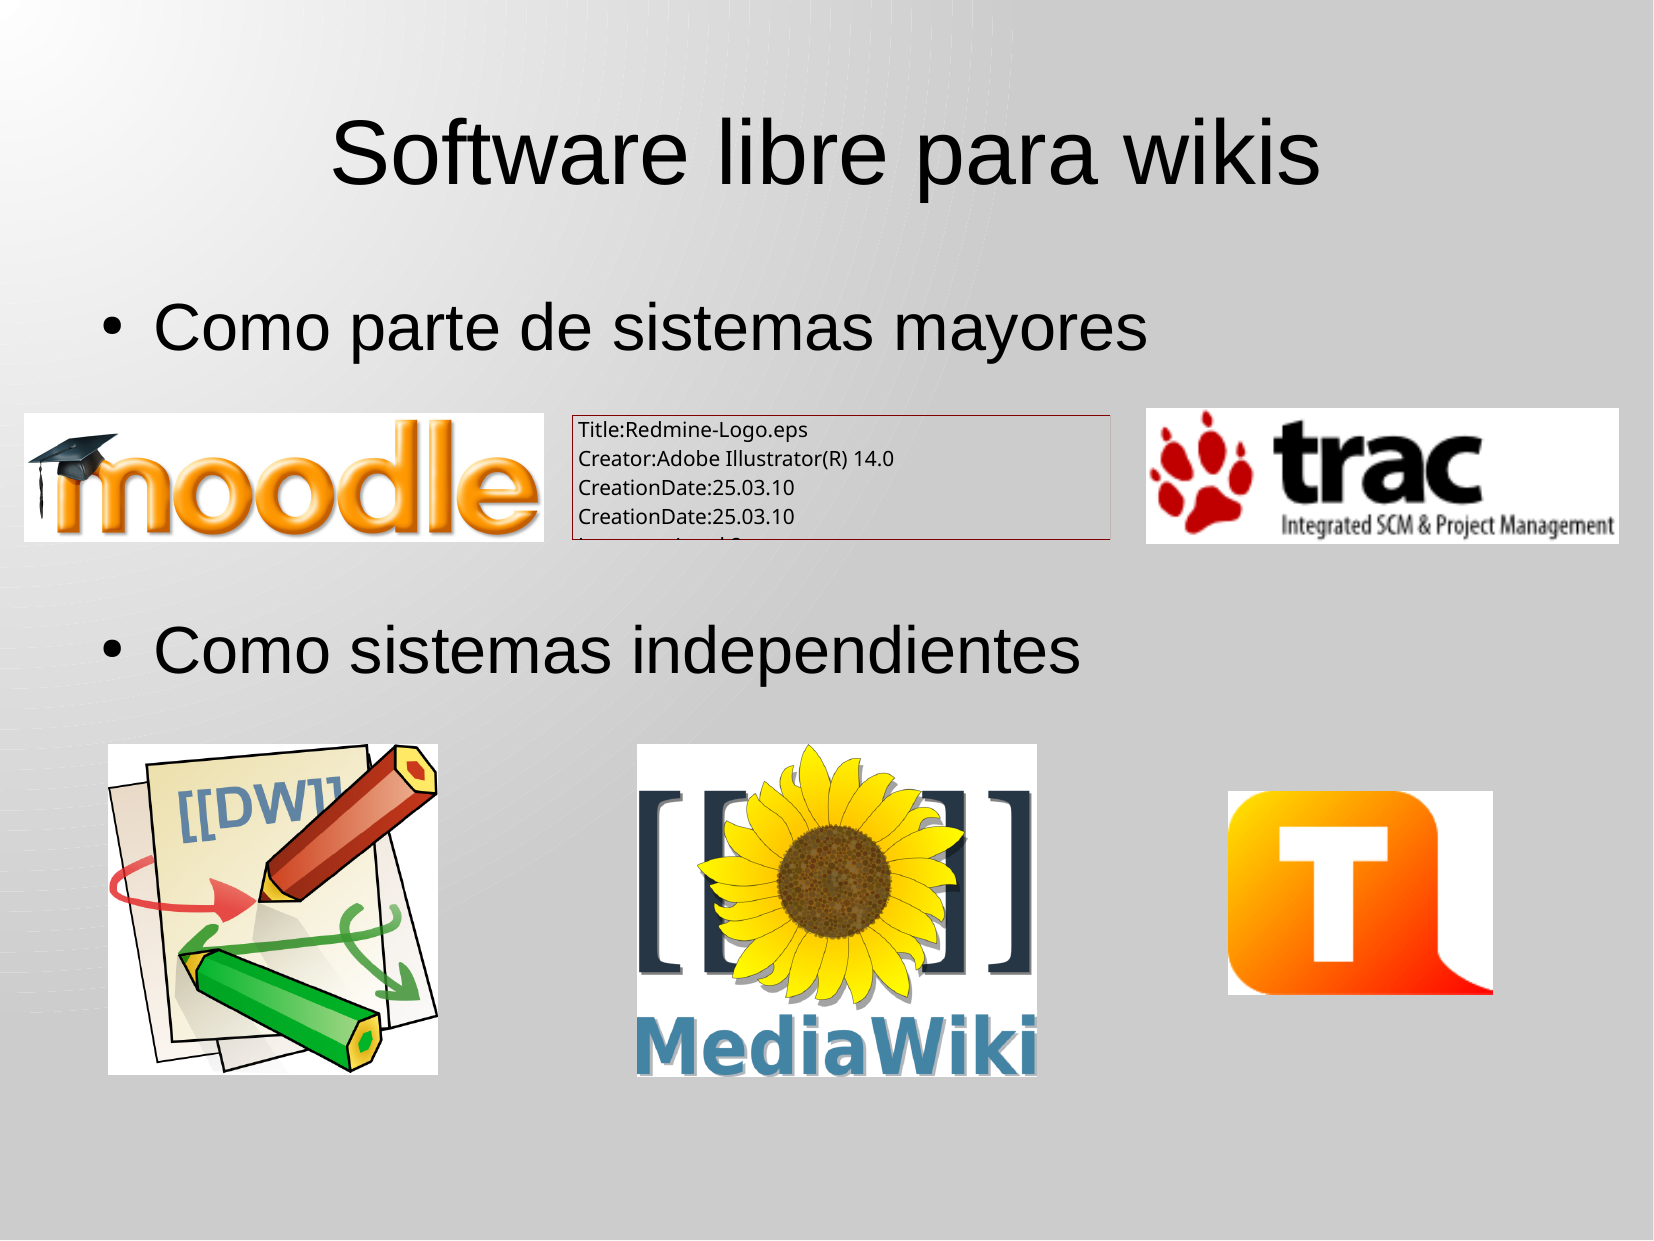

# Software libre para wikis
Como parte de sistemas mayores
Como sistemas independientes